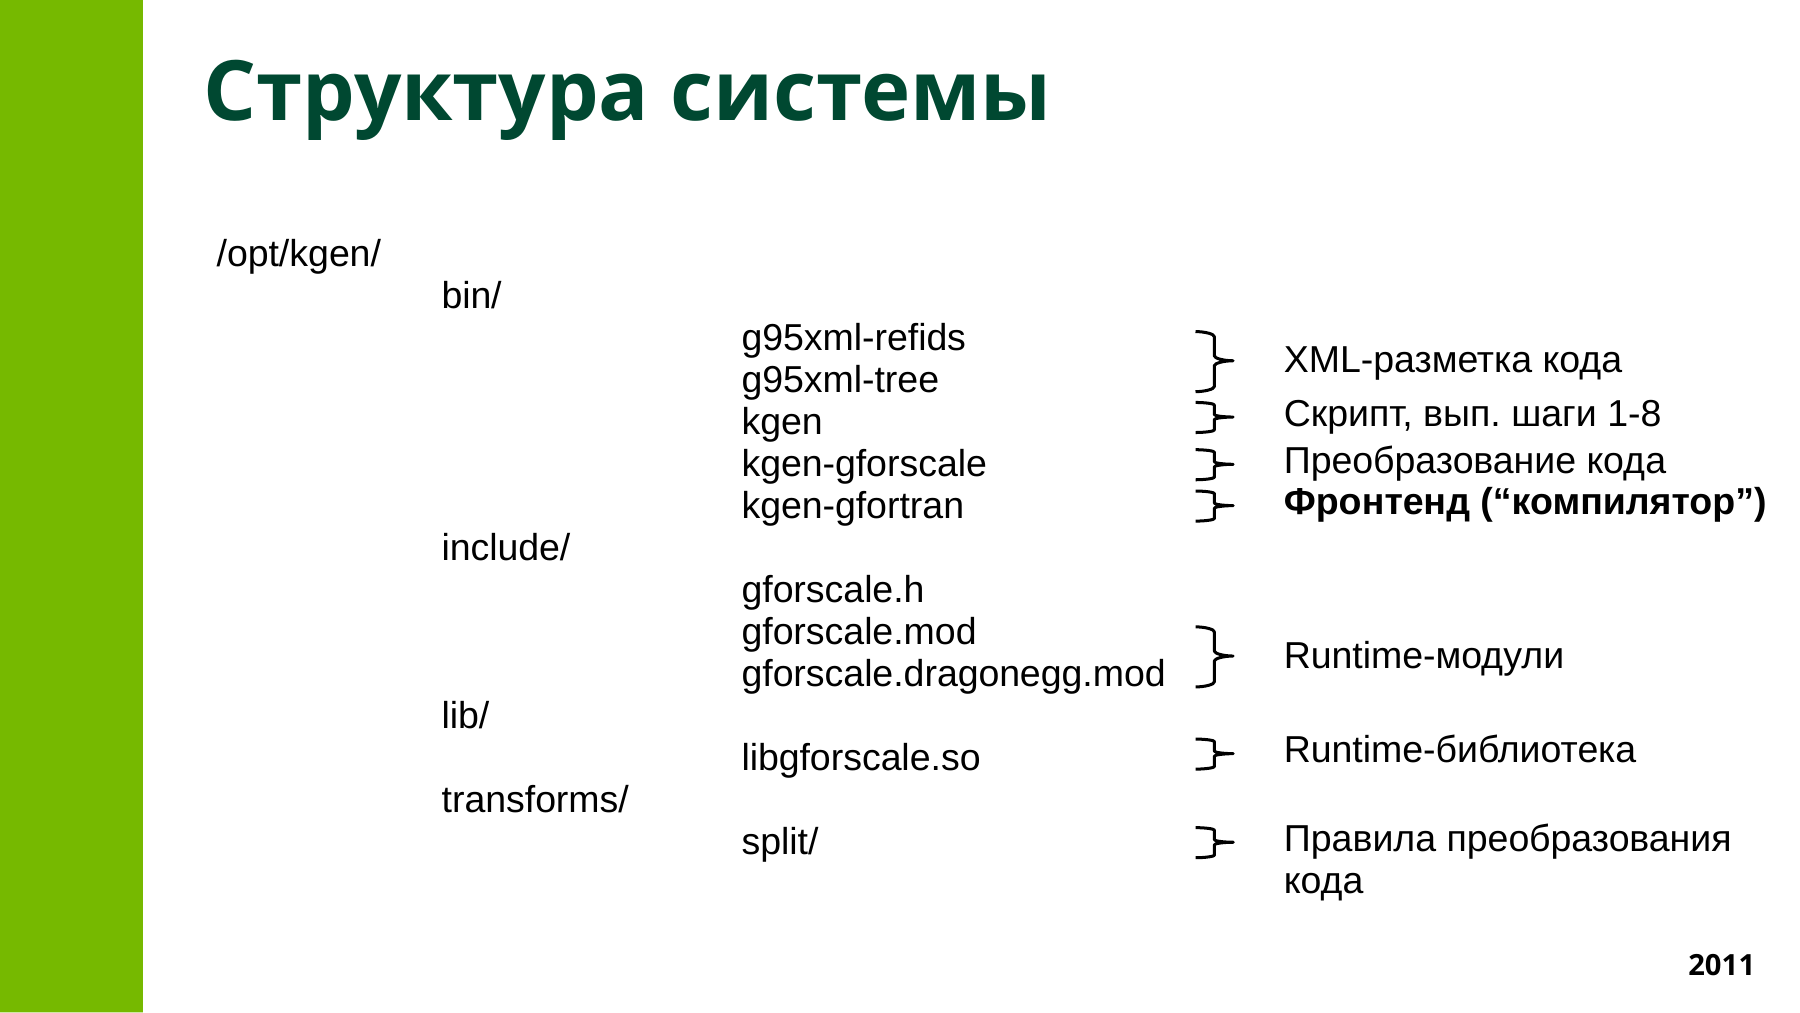

# Структура системы
/opt/kgen/
			bin/
							g95xml-refids
							g95xml-tree
							kgen
							kgen-gforscale
							kgen-gfortran
			include/
							gforscale.h
							gforscale.mod
							gforscale.dragonegg.mod
			lib/
							libgforscale.so
			transforms/
							split/
XML-разметка кода
Скрипт, вып. шаги 1-8
Преобразование кода
Фронтенд (“компилятор”)
Runtime-модули
Runtime-библиотека
Правила преобразования
кода